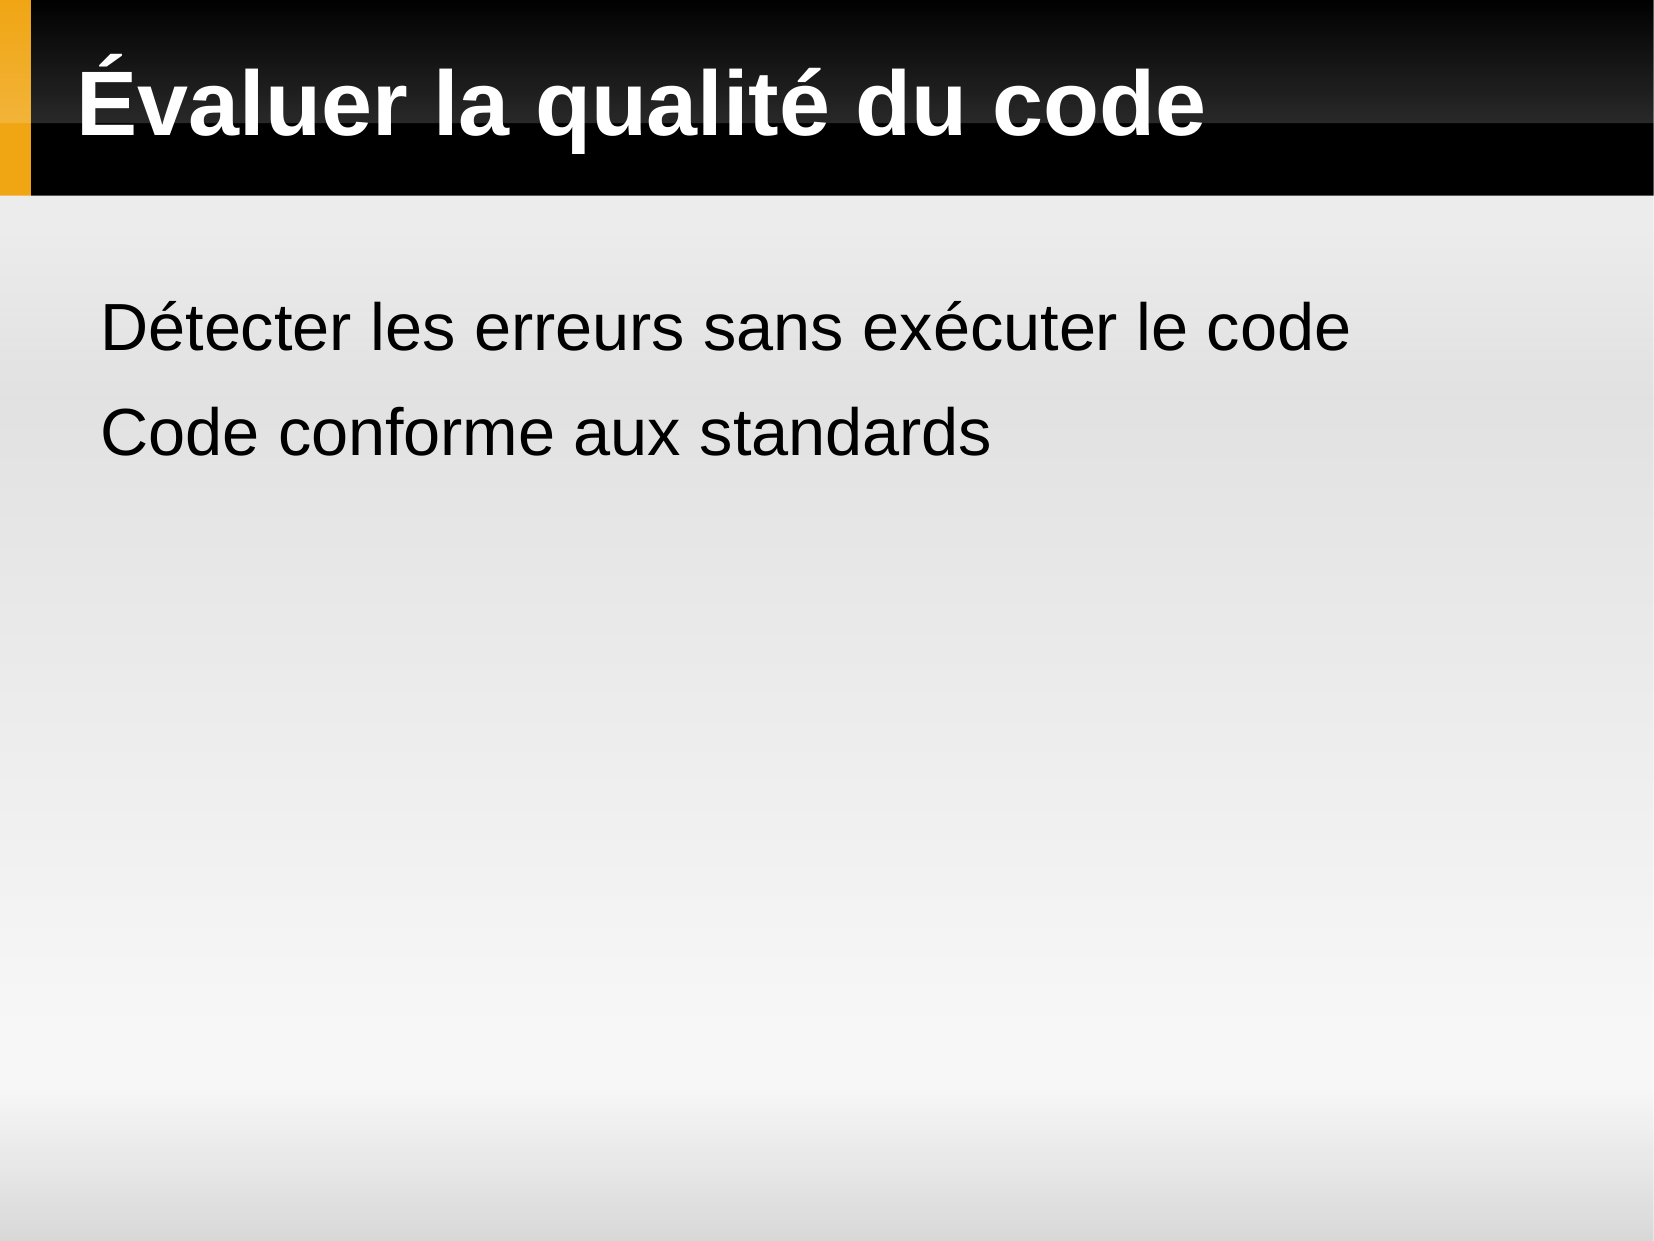

# Évaluer la qualité du code
Détecter les erreurs sans exécuter le code
Code conforme aux standards